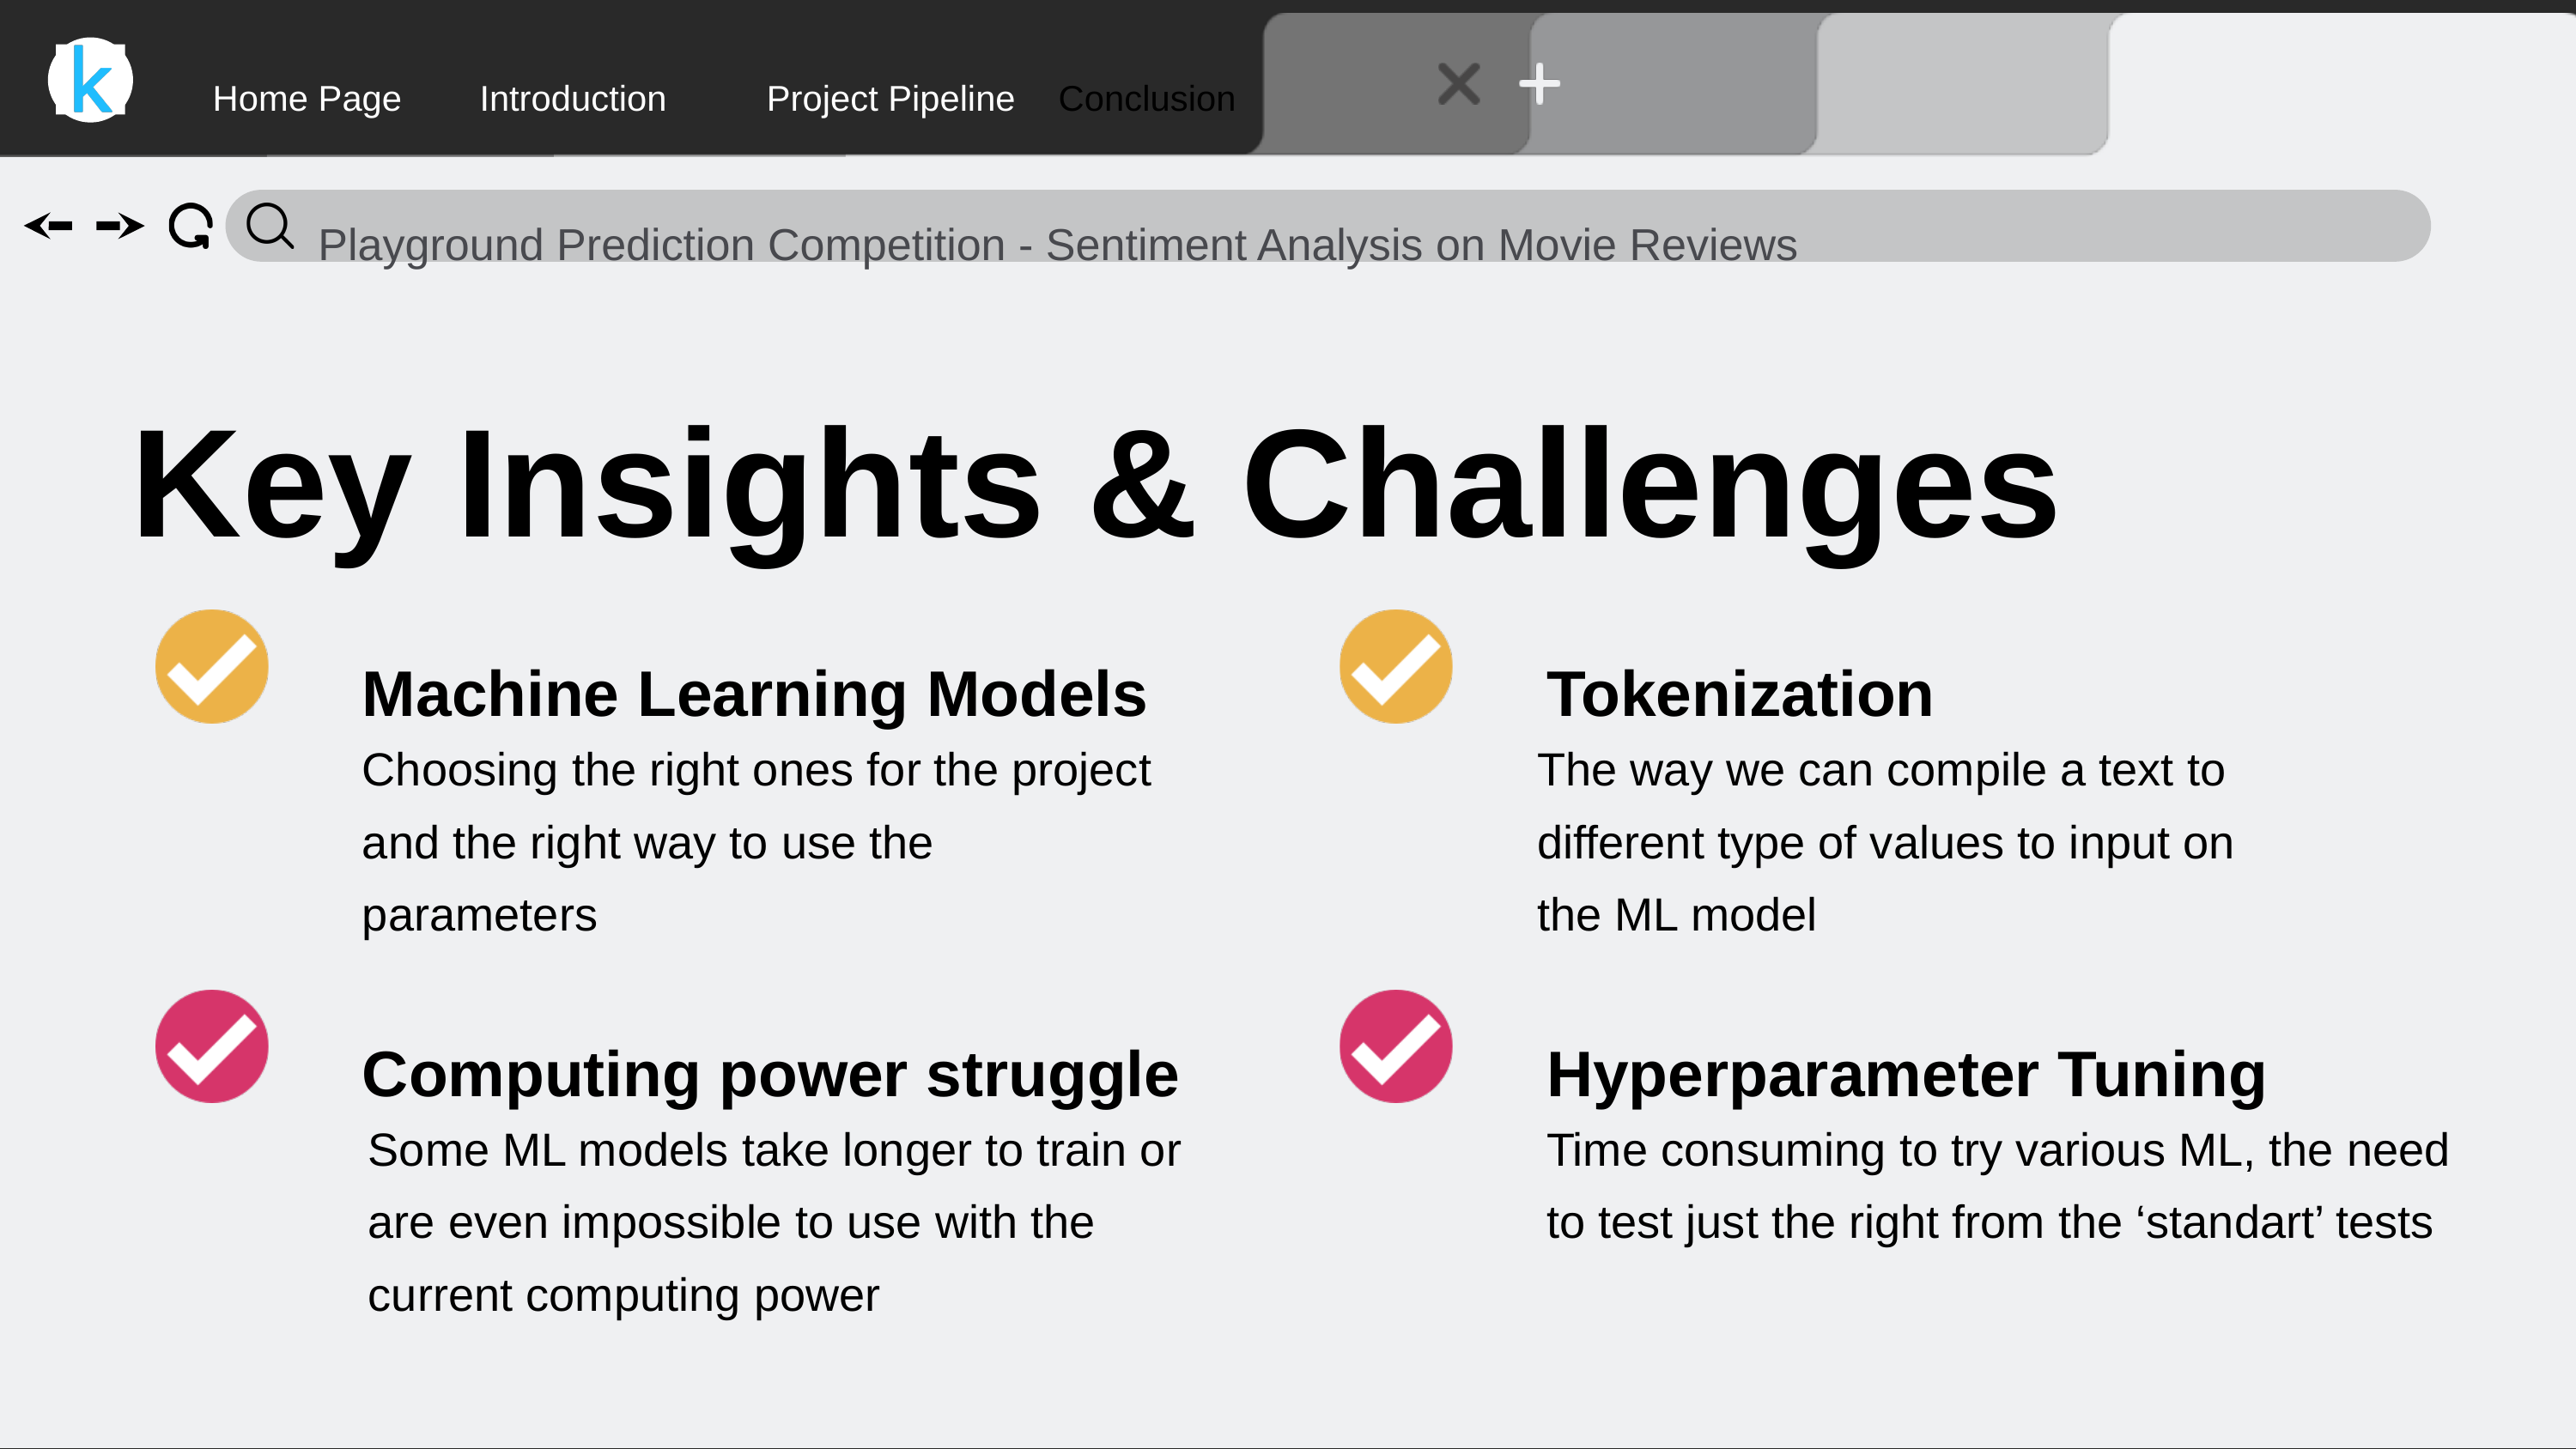

Home Page
Introduction
Project Pipeline
Conclusion
Playground Prediction Competition - Sentiment Analysis on Movie Reviews
Key Insights & Challenges
Machine Learning Models
Choosing the right ones for the project and the right way to use the parameters
Tokenization
The way we can compile a text to different type of values to input on the ML model
Computing power struggle
Some ML models take longer to train or are even impossible to use with the current computing power
Hyperparameter Tuning
Time consuming to try various ML, the need to test just the right from the ‘standart’ tests